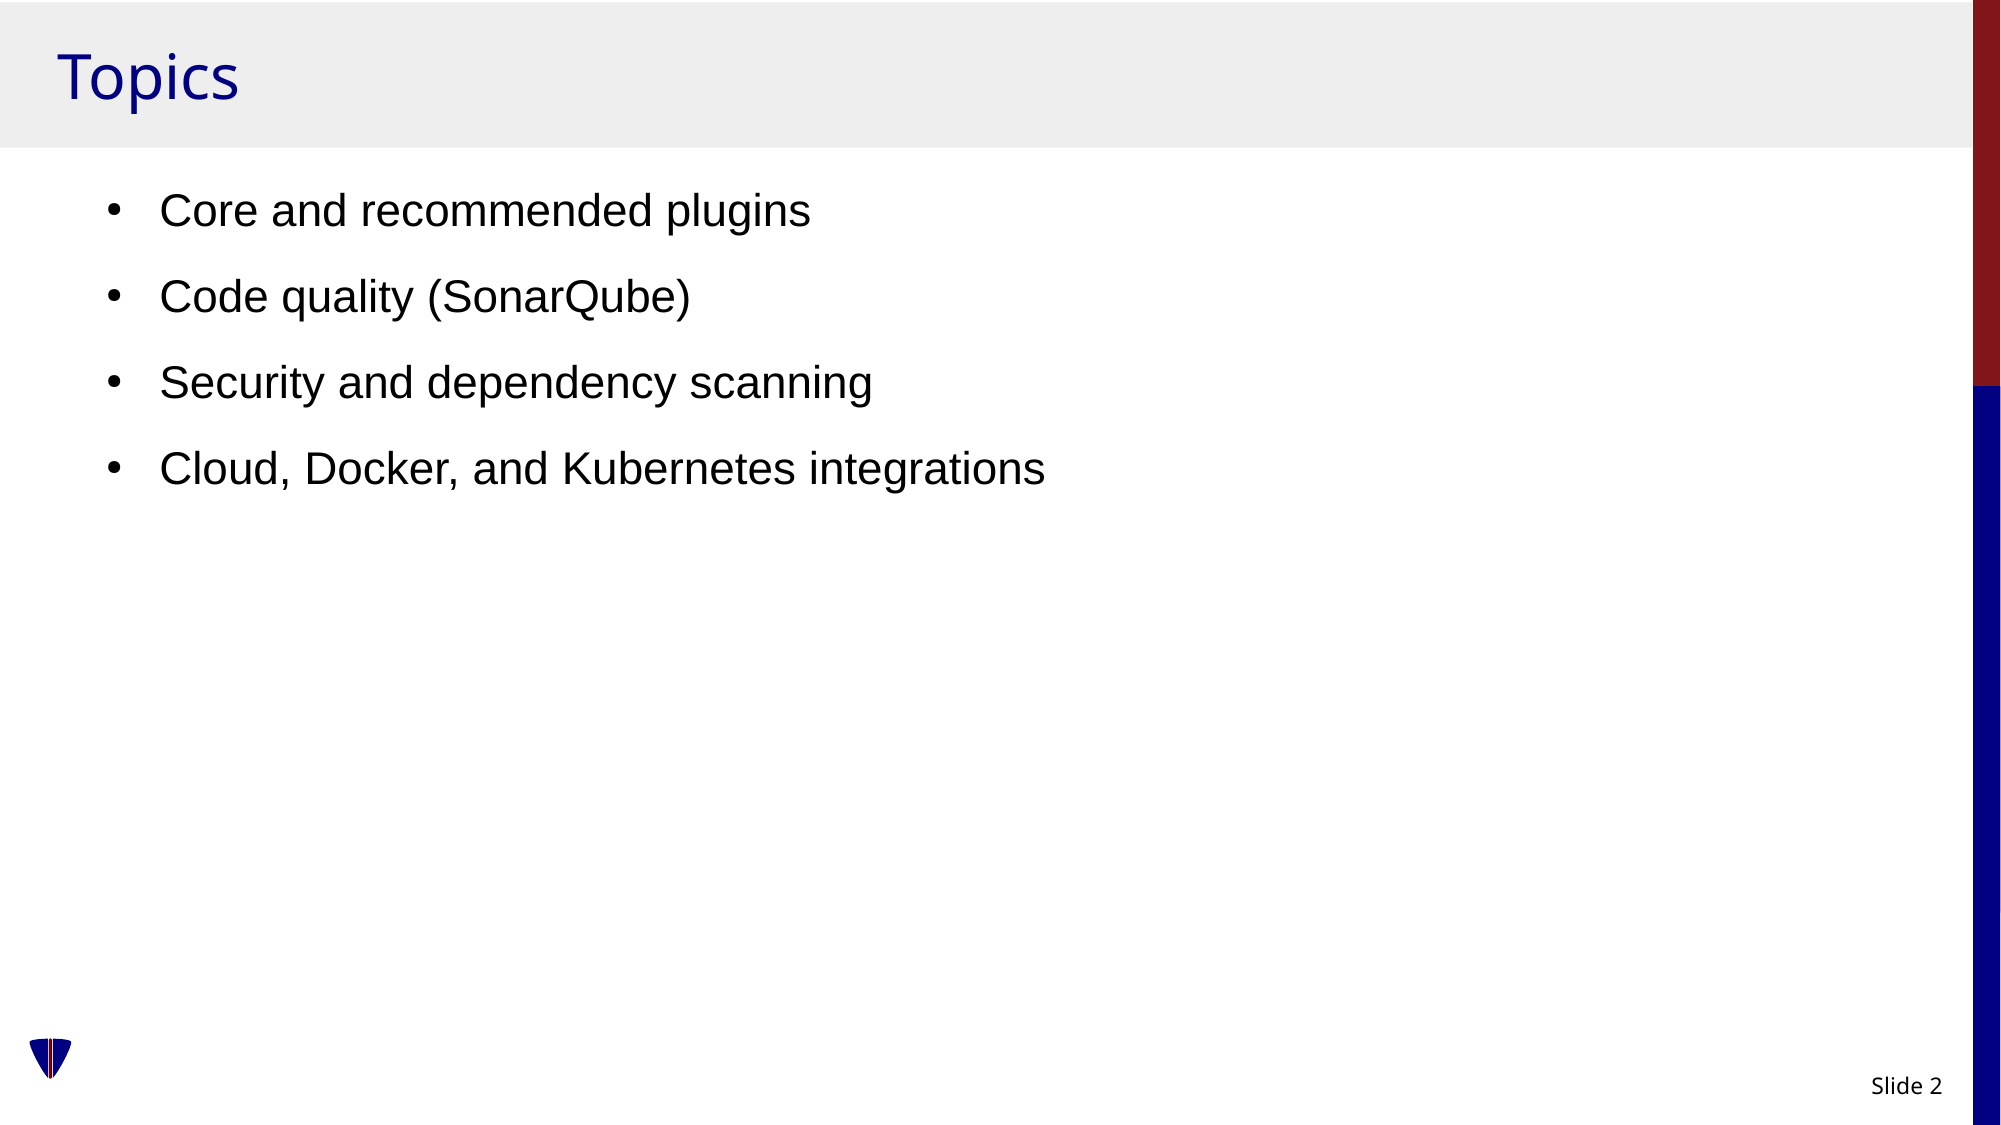

# Topics
Core and recommended plugins
Code quality (SonarQube)
Security and dependency scanning
Cloud, Docker, and Kubernetes integrations